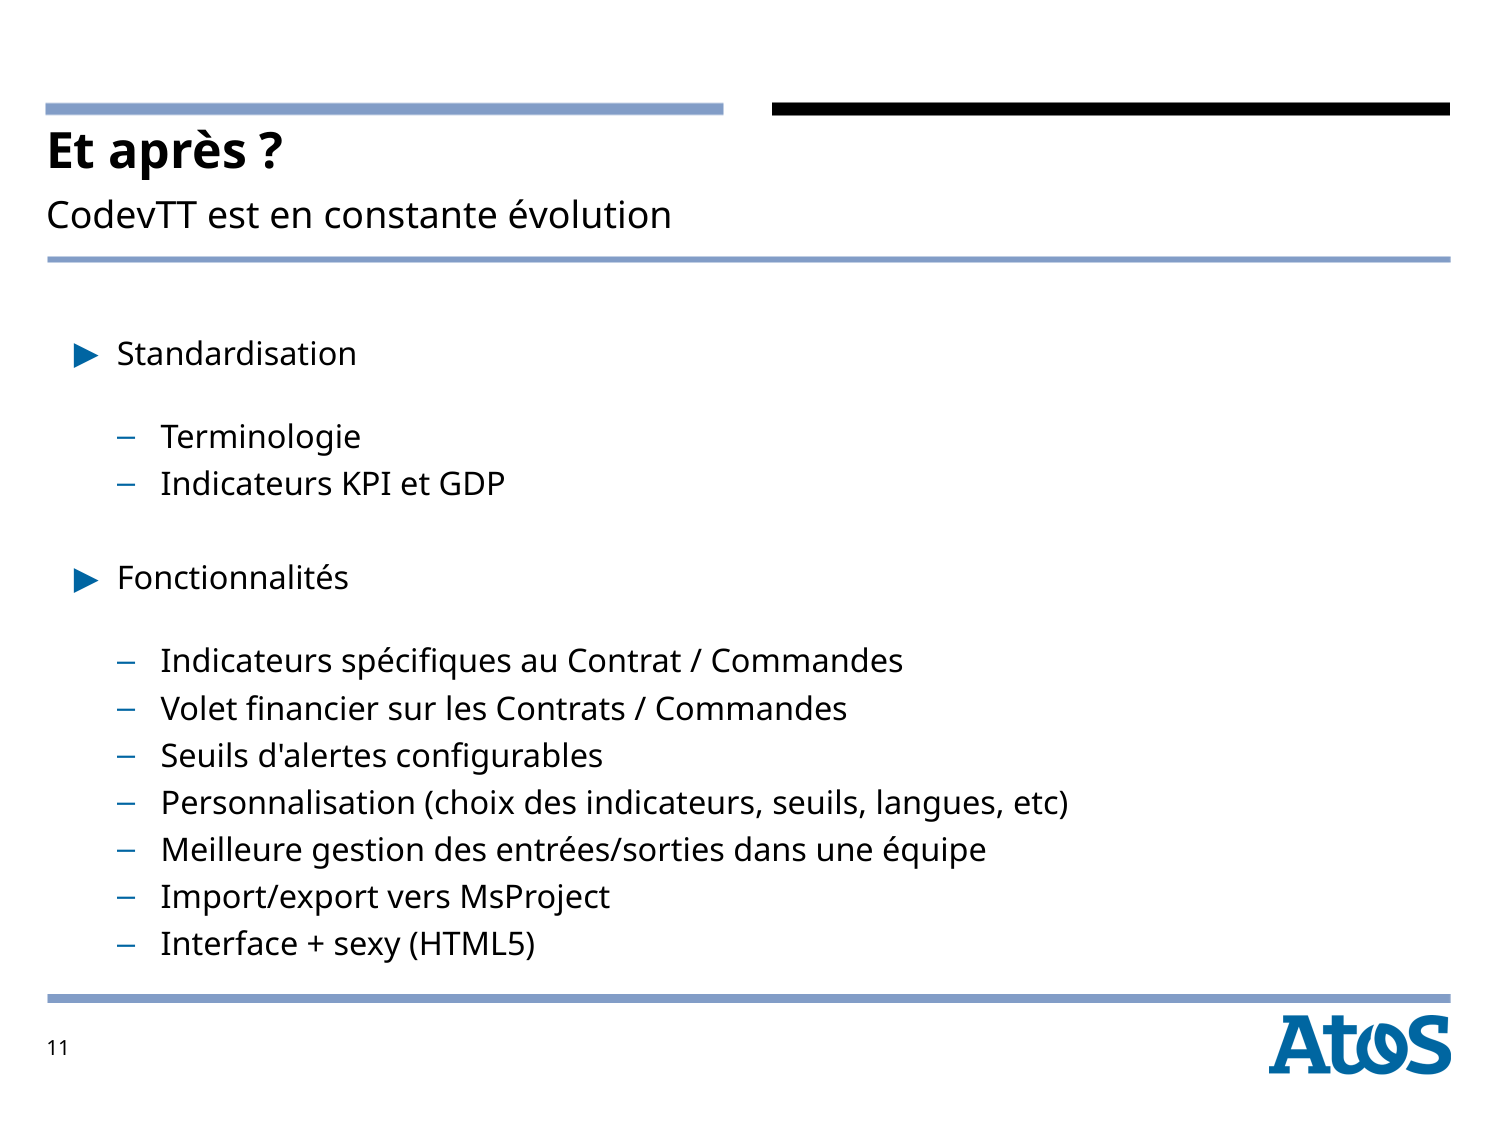

# Et après ?
CodevTT est en constante évolution
Standardisation
Terminologie
Indicateurs KPI et GDP
Fonctionnalités
Indicateurs spécifiques au Contrat / Commandes
Volet financier sur les Contrats / Commandes
Seuils d'alertes configurables
Personnalisation (choix des indicateurs, seuils, langues, etc)
Meilleure gestion des entrées/sorties dans une équipe
Import/export vers MsProject
Interface + sexy (HTML5)
11